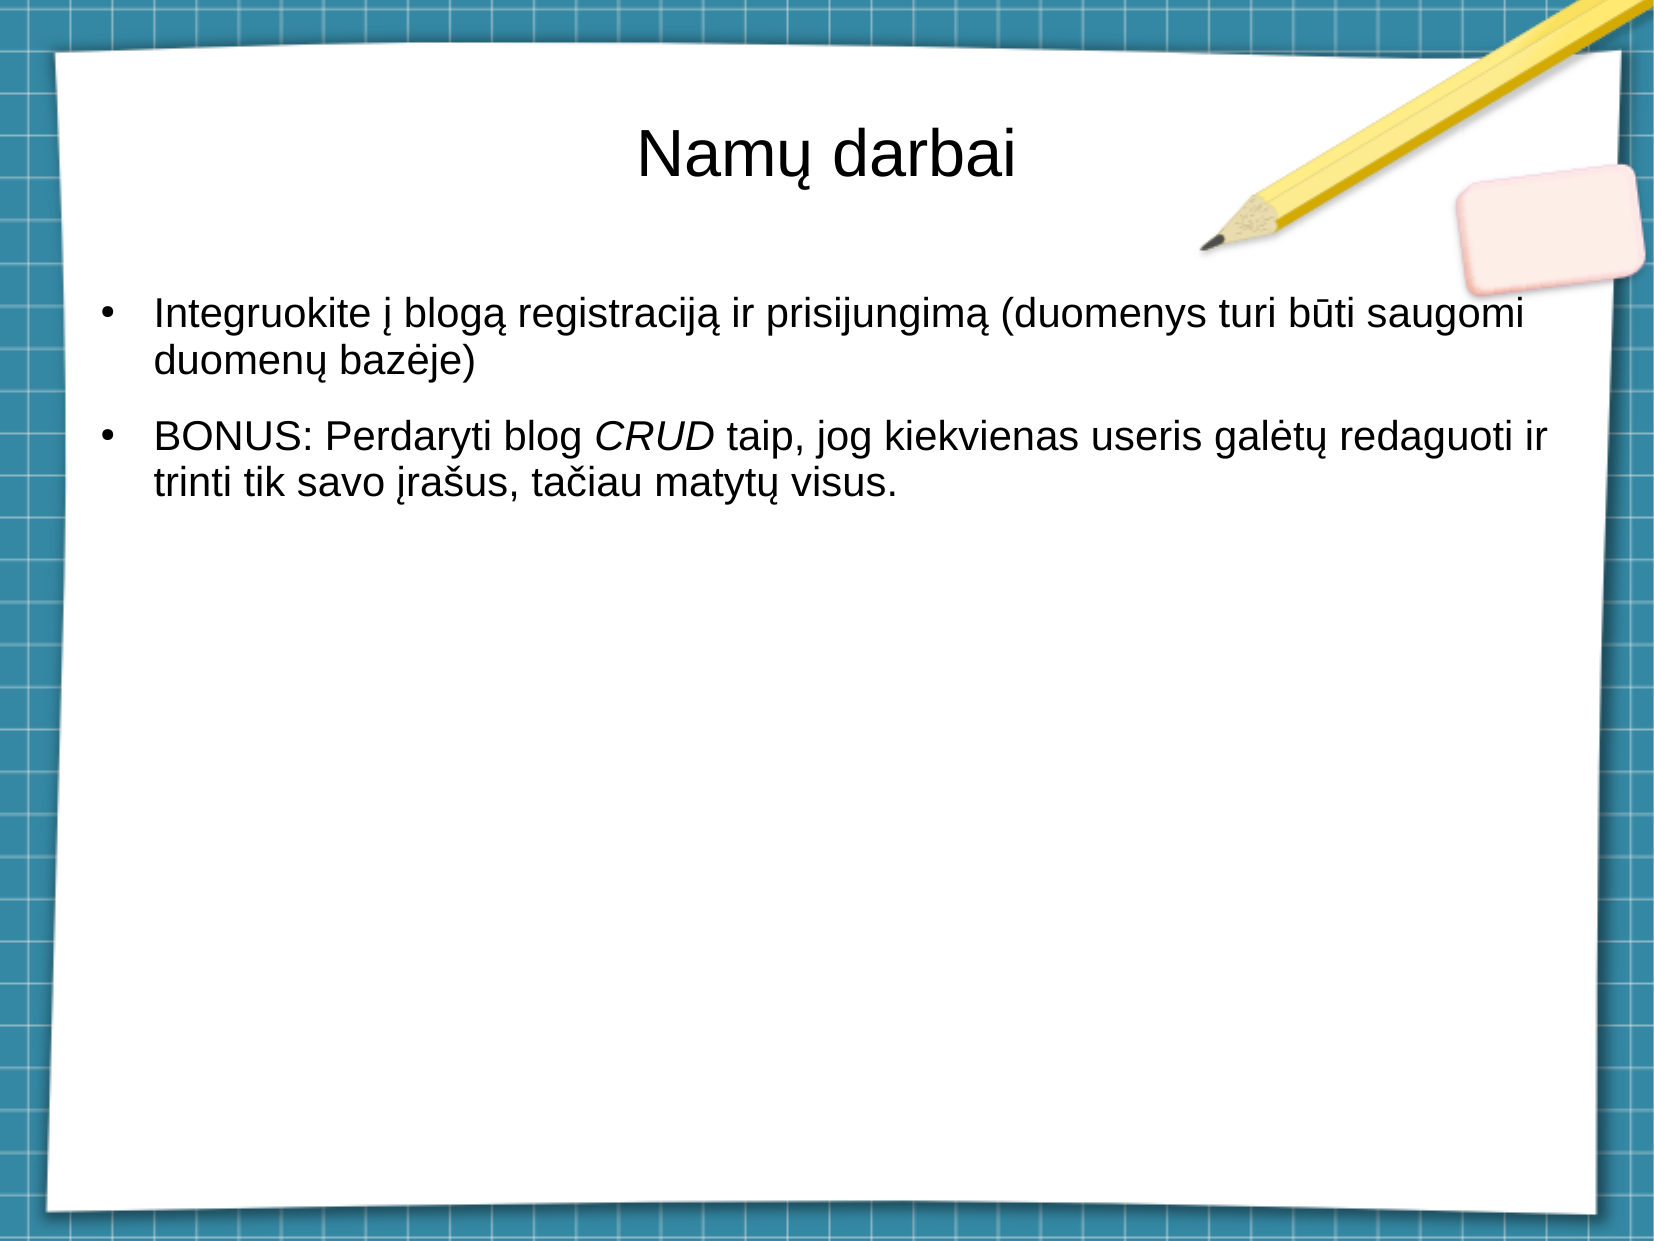

# Namų darbai
Integruokite į blogą registraciją ir prisijungimą (duomenys turi būti saugomi duomenų bazėje)
BONUS: Perdaryti blog CRUD taip, jog kiekvienas useris galėtų redaguoti ir trinti tik savo įrašus, tačiau matytų visus.